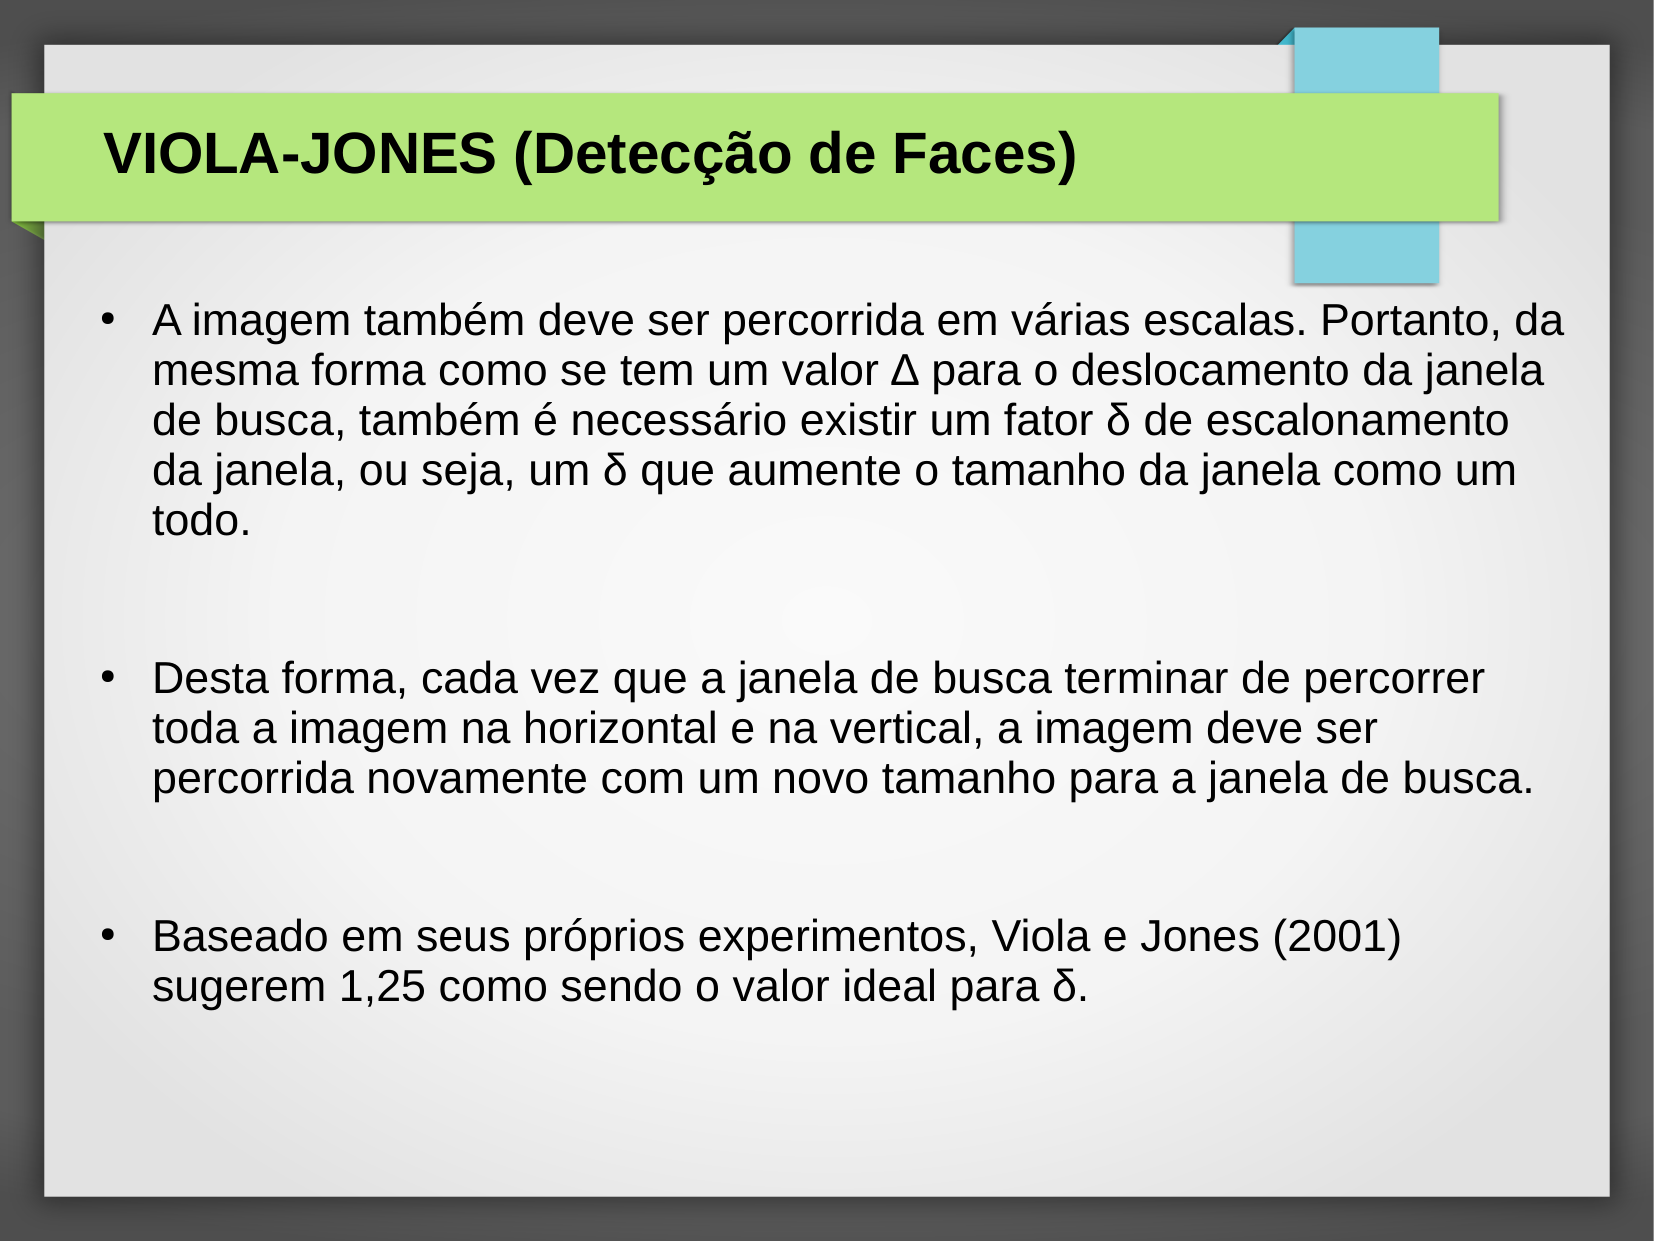

# VIOLA-JONES (Detecção de Faces)
A imagem também deve ser percorrida em várias escalas. Portanto, da mesma forma como se tem um valor ∆ para o deslocamento da janela de busca, também é necessário existir um fator δ de escalonamento da janela, ou seja, um δ que aumente o tamanho da janela como um todo.
Desta forma, cada vez que a janela de busca terminar de percorrer toda a imagem na horizontal e na vertical, a imagem deve ser percorrida novamente com um novo tamanho para a janela de busca.
Baseado em seus próprios experimentos, Viola e Jones (2001) sugerem 1,25 como sendo o valor ideal para δ.